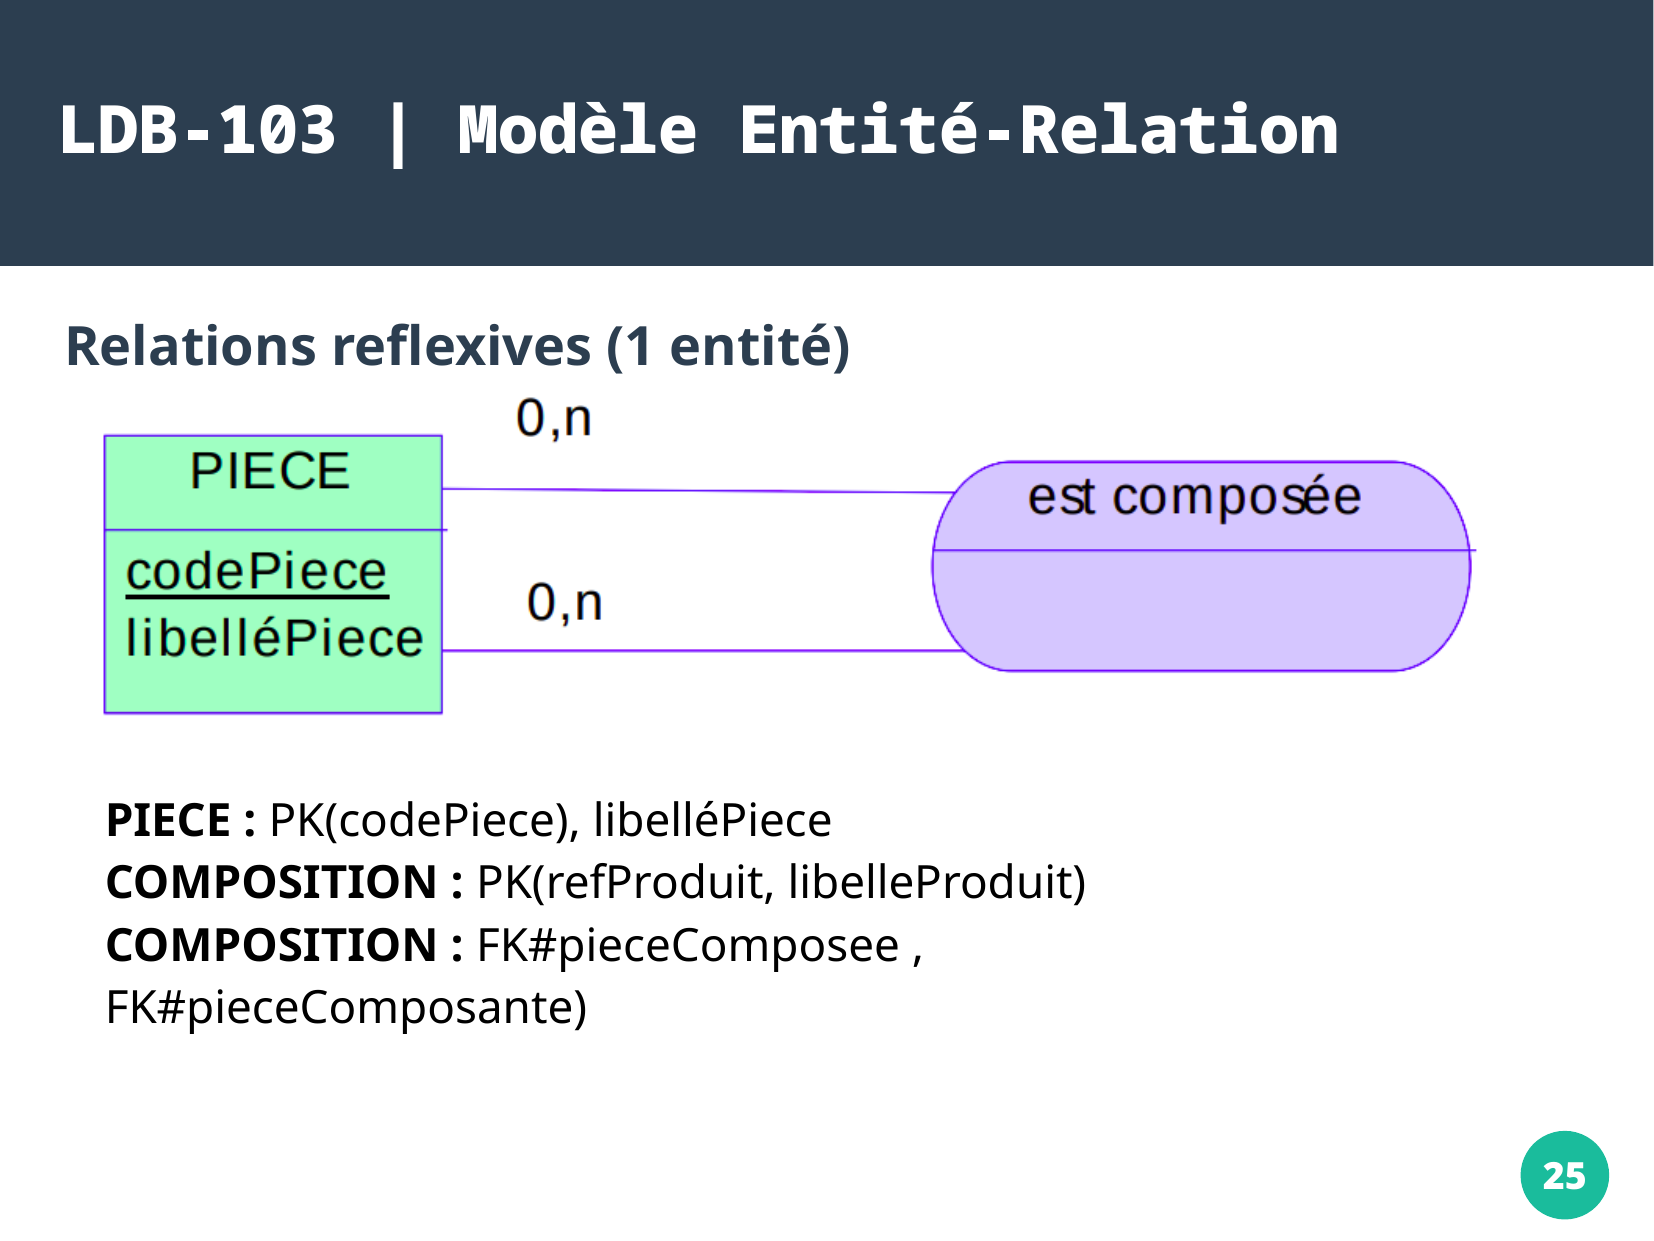

# LDB-103 | Modèle Entité-Relation
Relations reflexives (1 entité)
PIECE : PK(codePiece), libelléPiece
COMPOSITION : PK(refProduit, libelleProduit)
COMPOSITION : FK#pieceComposee , FK#pieceComposante)
25